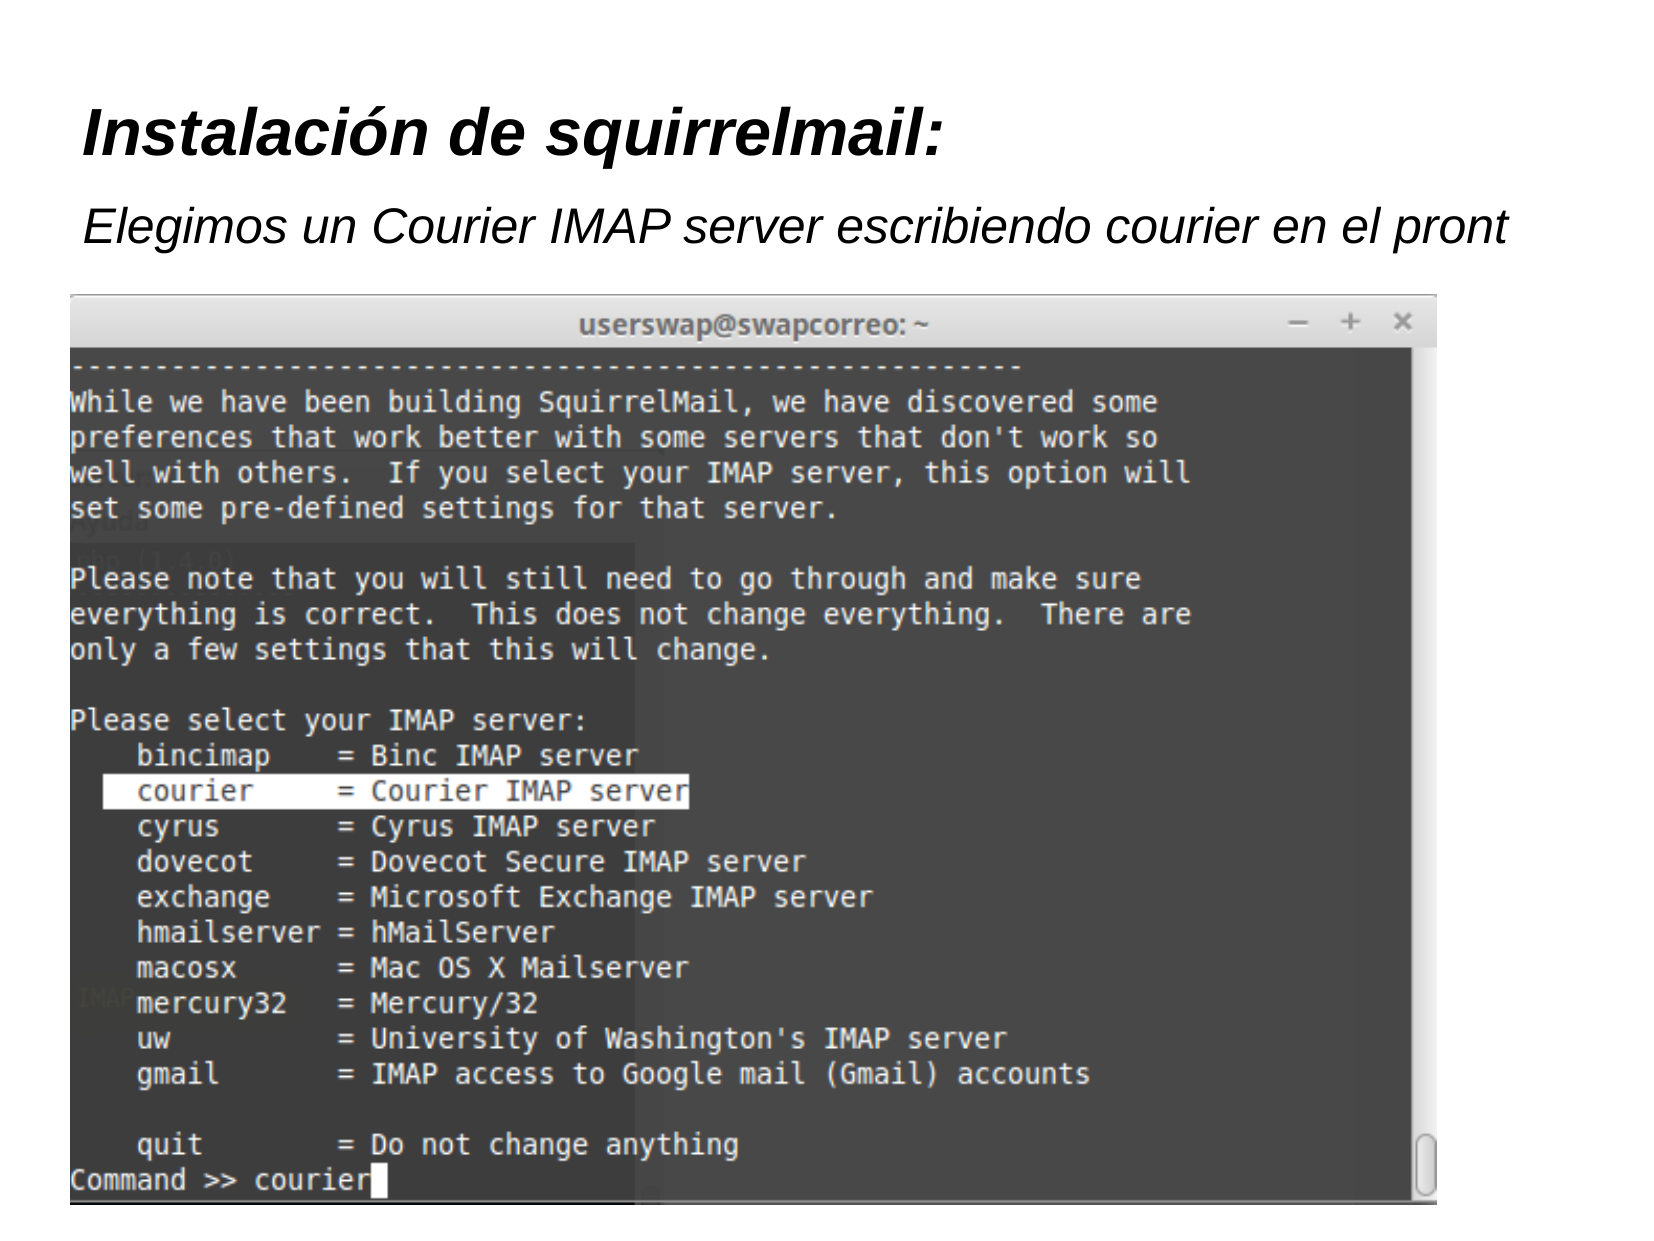

# Instalación de squirrelmail:
Elegimos un Courier IMAP server escribiendo courier en el pront